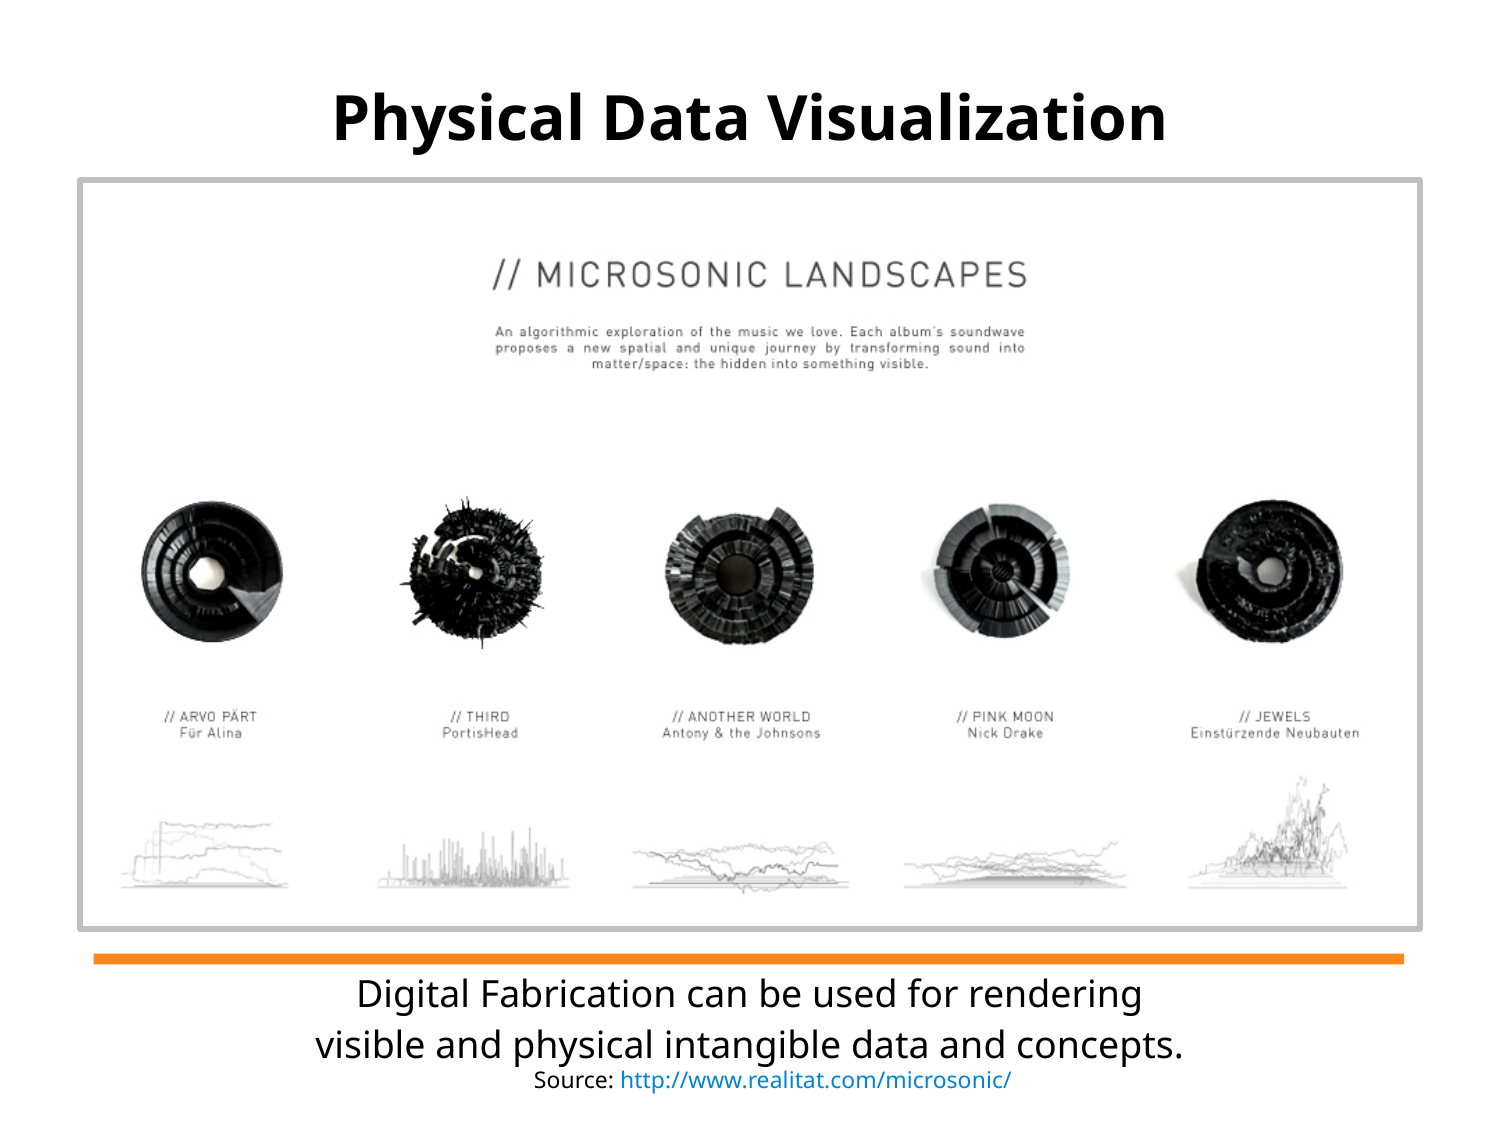

# Physical Data Visualization
Digital Fabrication can be used for rendering visible and physical intangible data and concepts.
Source: http://www.realitat.com/microsonic/